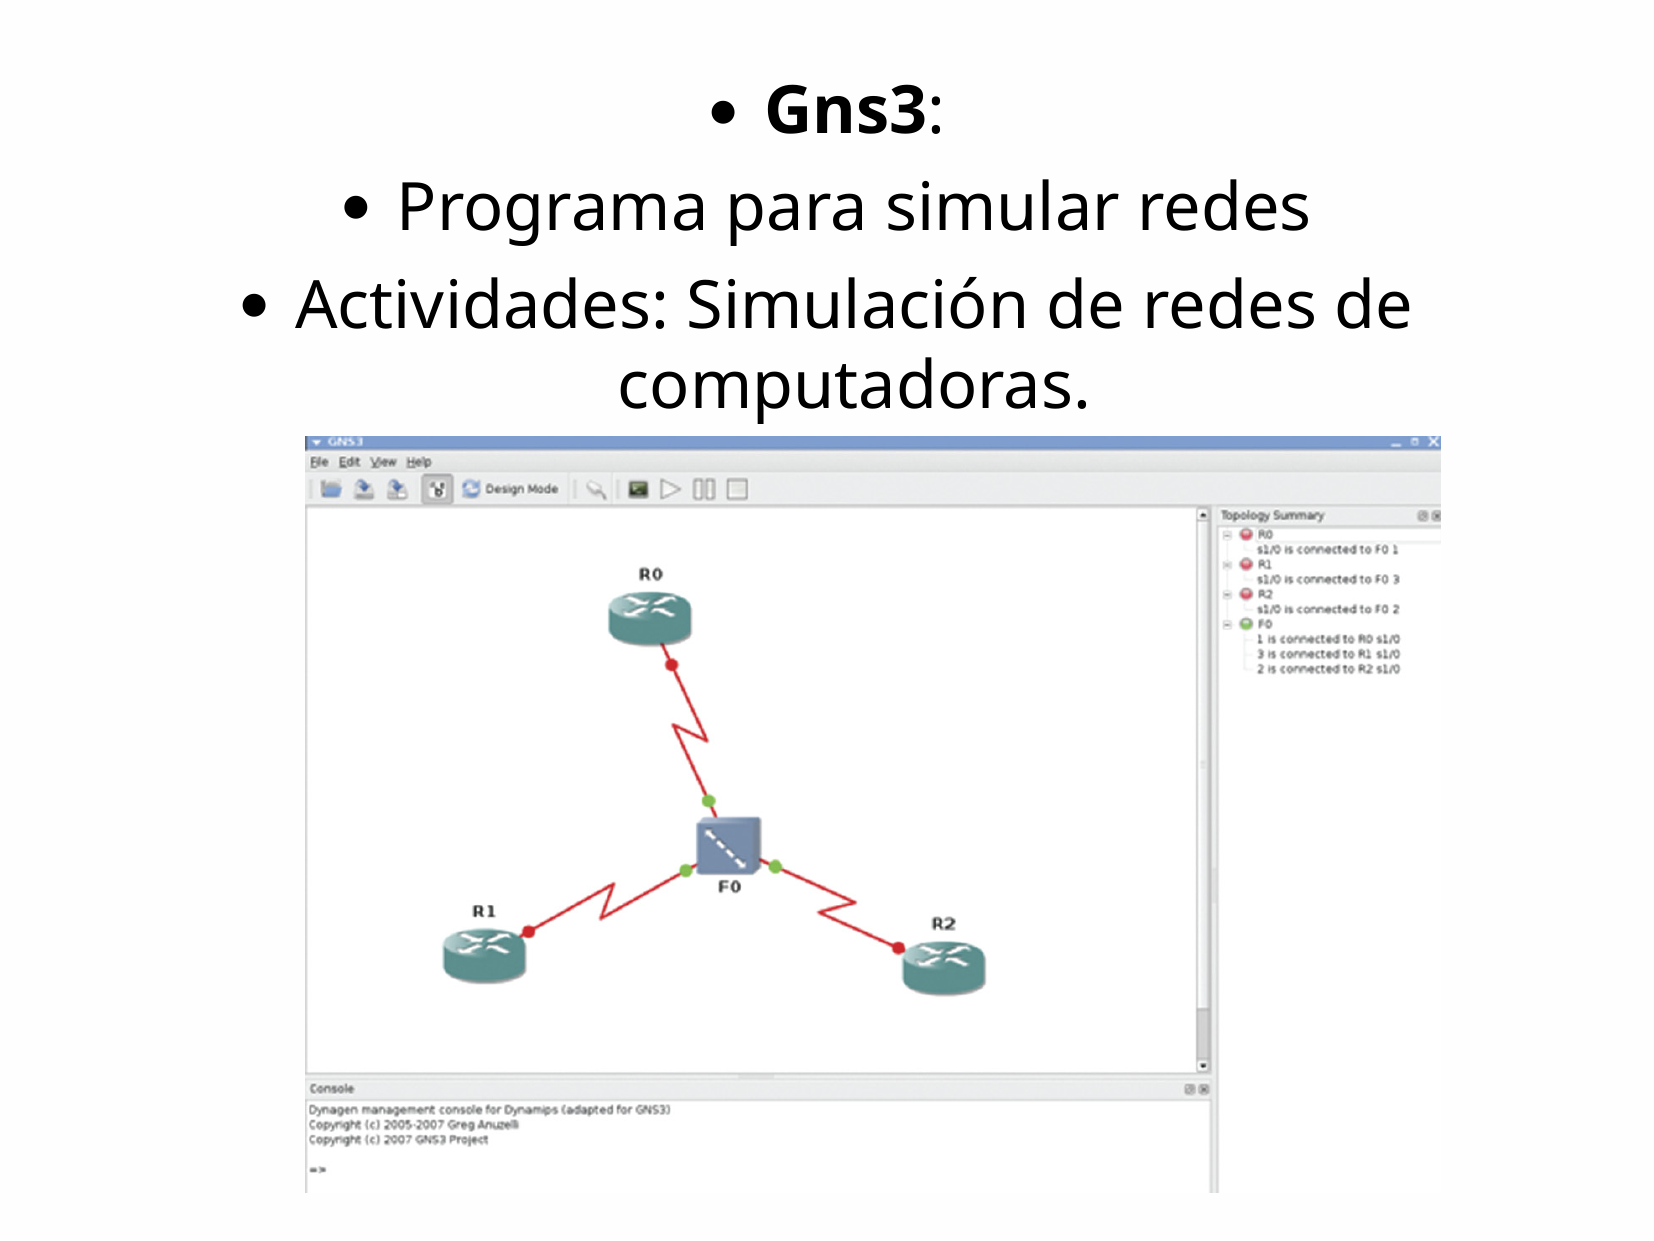

# Gns3:
Programa para simular redes
Actividades: Simulación de redes de computadoras.